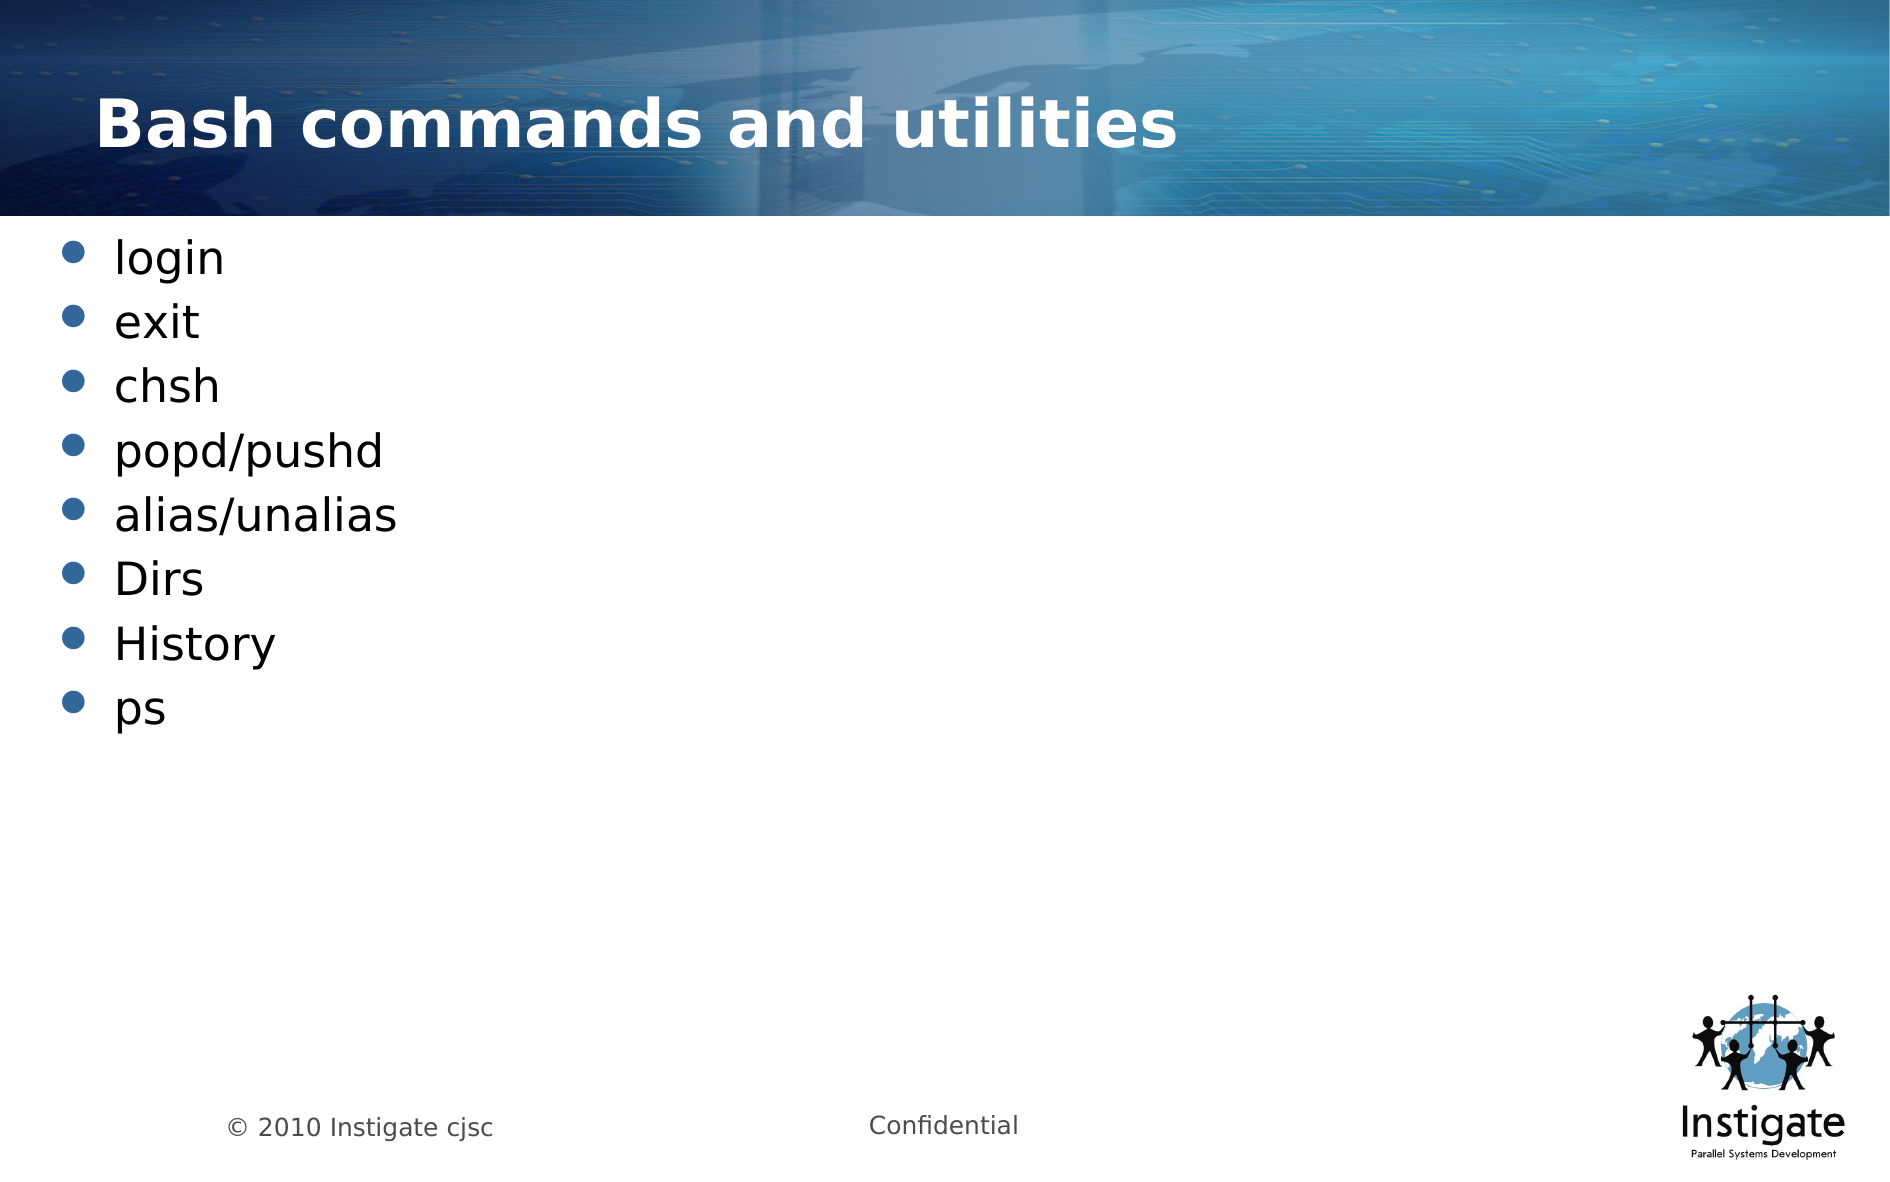

# Bash commands and utilities
login
exit
chsh
popd/pushd
alias/unalias
Dirs
History
ps